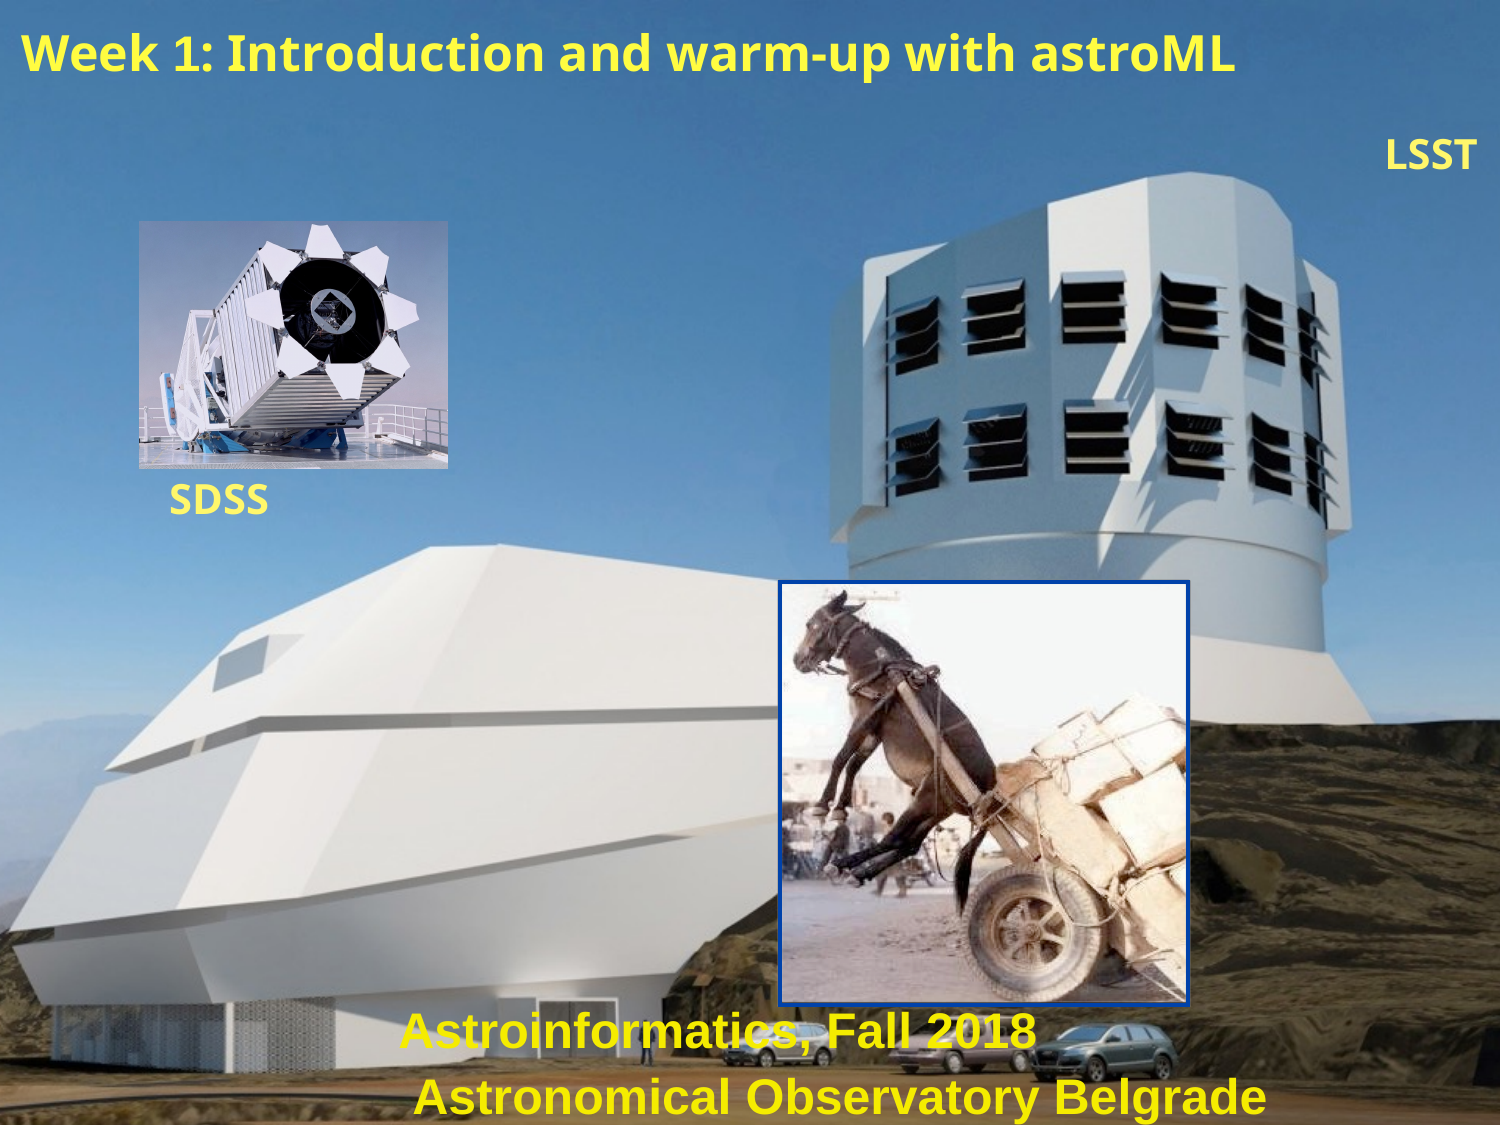

Week 1: Introduction and warm-up with astroML
LSST
SDSS
Astroinformatics, Fall 2018
 Astronomical Observatory Belgrade